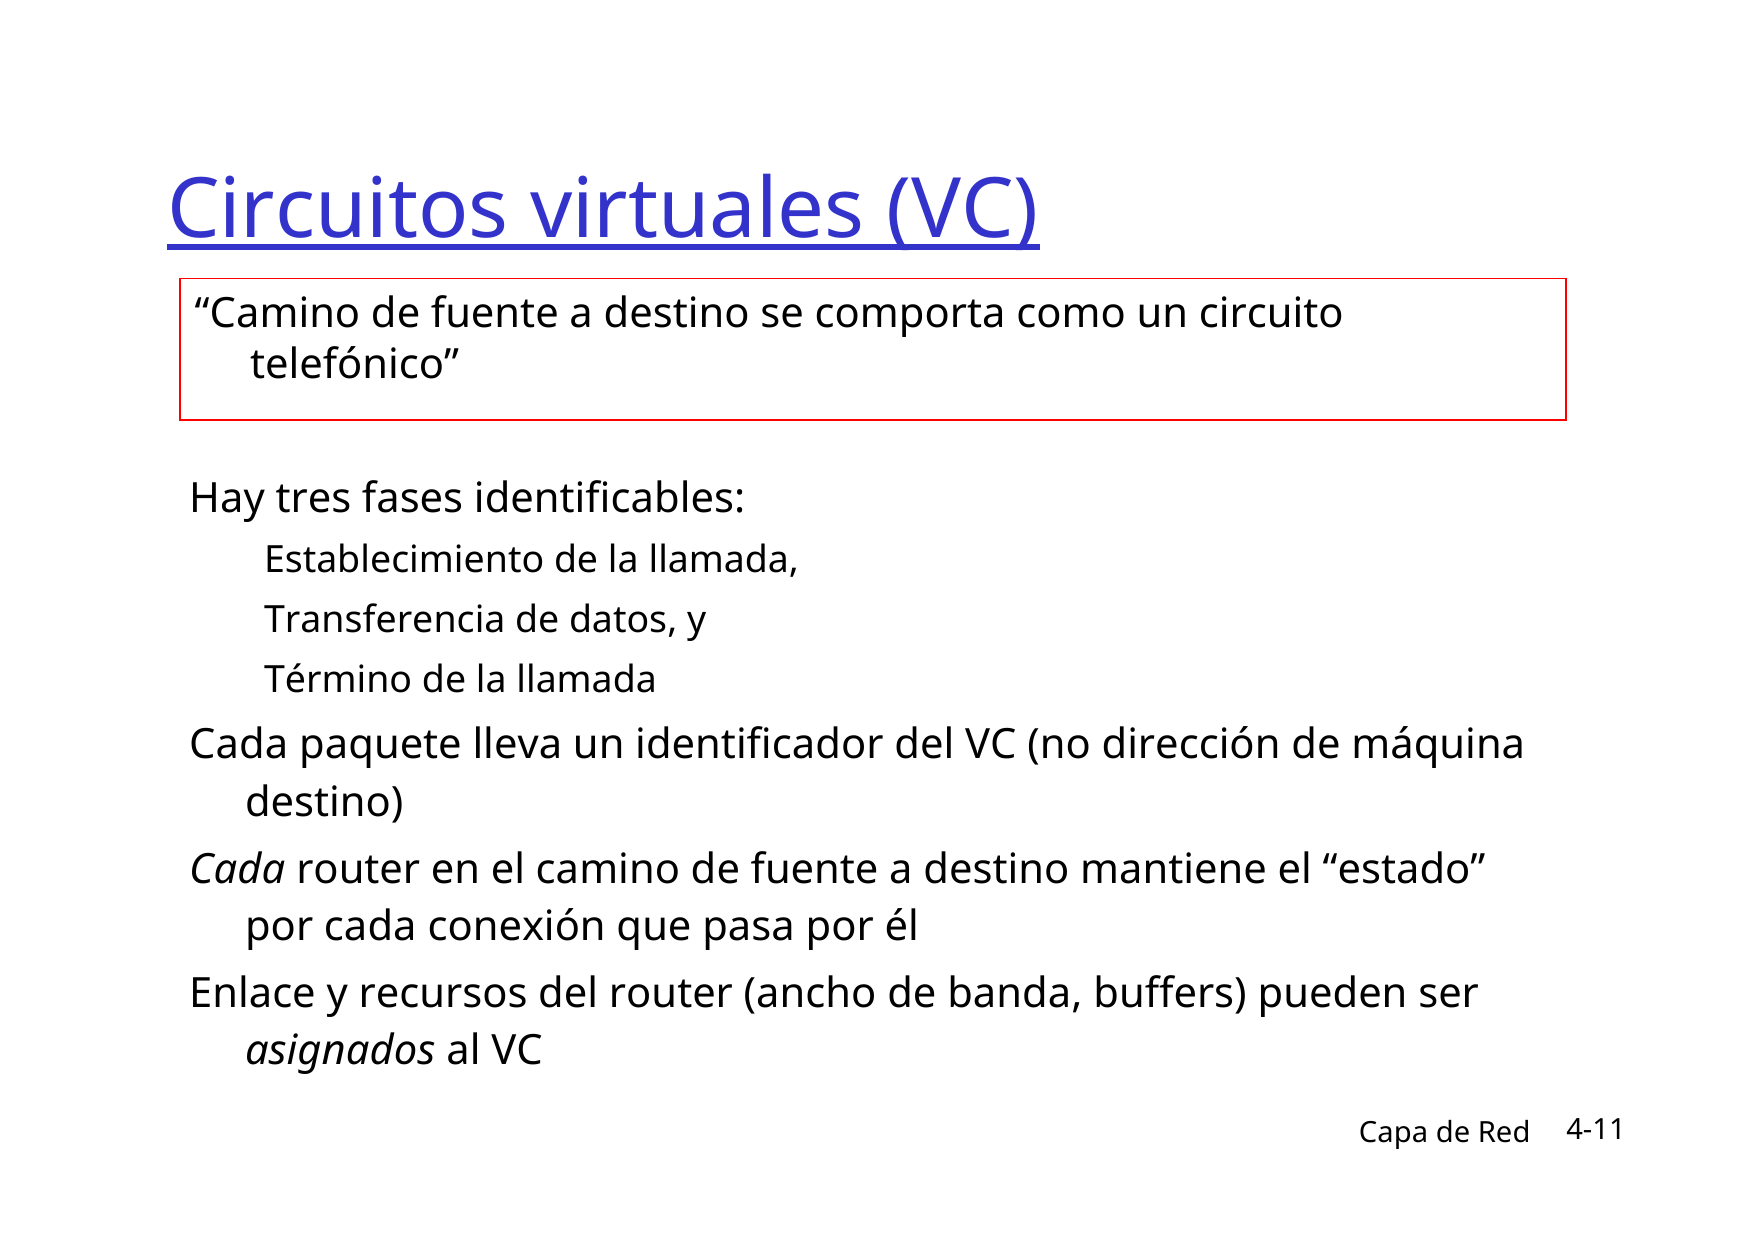

# Circuitos virtuales (VC)
“Camino de fuente a destino se comporta como un circuito telefónico”
Hay tres fases identificables:
Establecimiento de la llamada,
Transferencia de datos, y
Término de la llamada
Cada paquete lleva un identificador del VC (no dirección de máquina destino)
Cada router en el camino de fuente a destino mantiene el “estado” por cada conexión que pasa por él
Enlace y recursos del router (ancho de banda, buffers) pueden ser asignados al VC